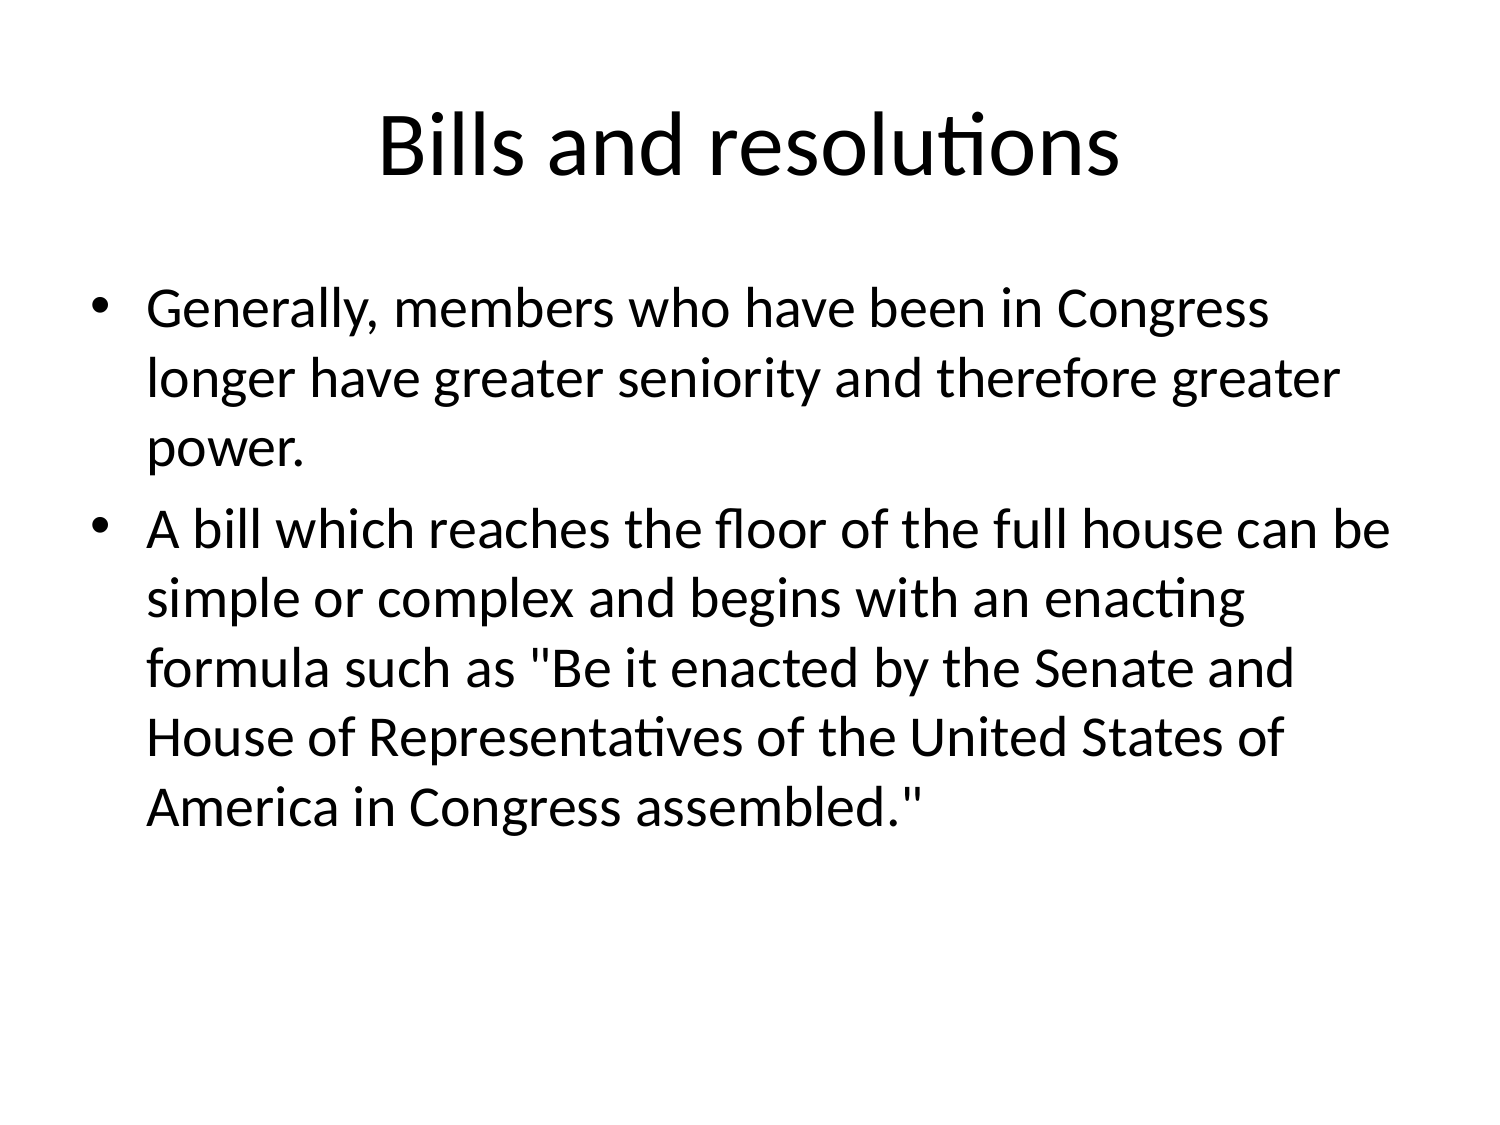

# Bills and resolutions
Generally, members who have been in Congress longer have greater seniority and therefore greater power.
A bill which reaches the floor of the full house can be simple or complex and begins with an enacting formula such as "Be it enacted by the Senate and House of Representatives of the United States of America in Congress assembled."